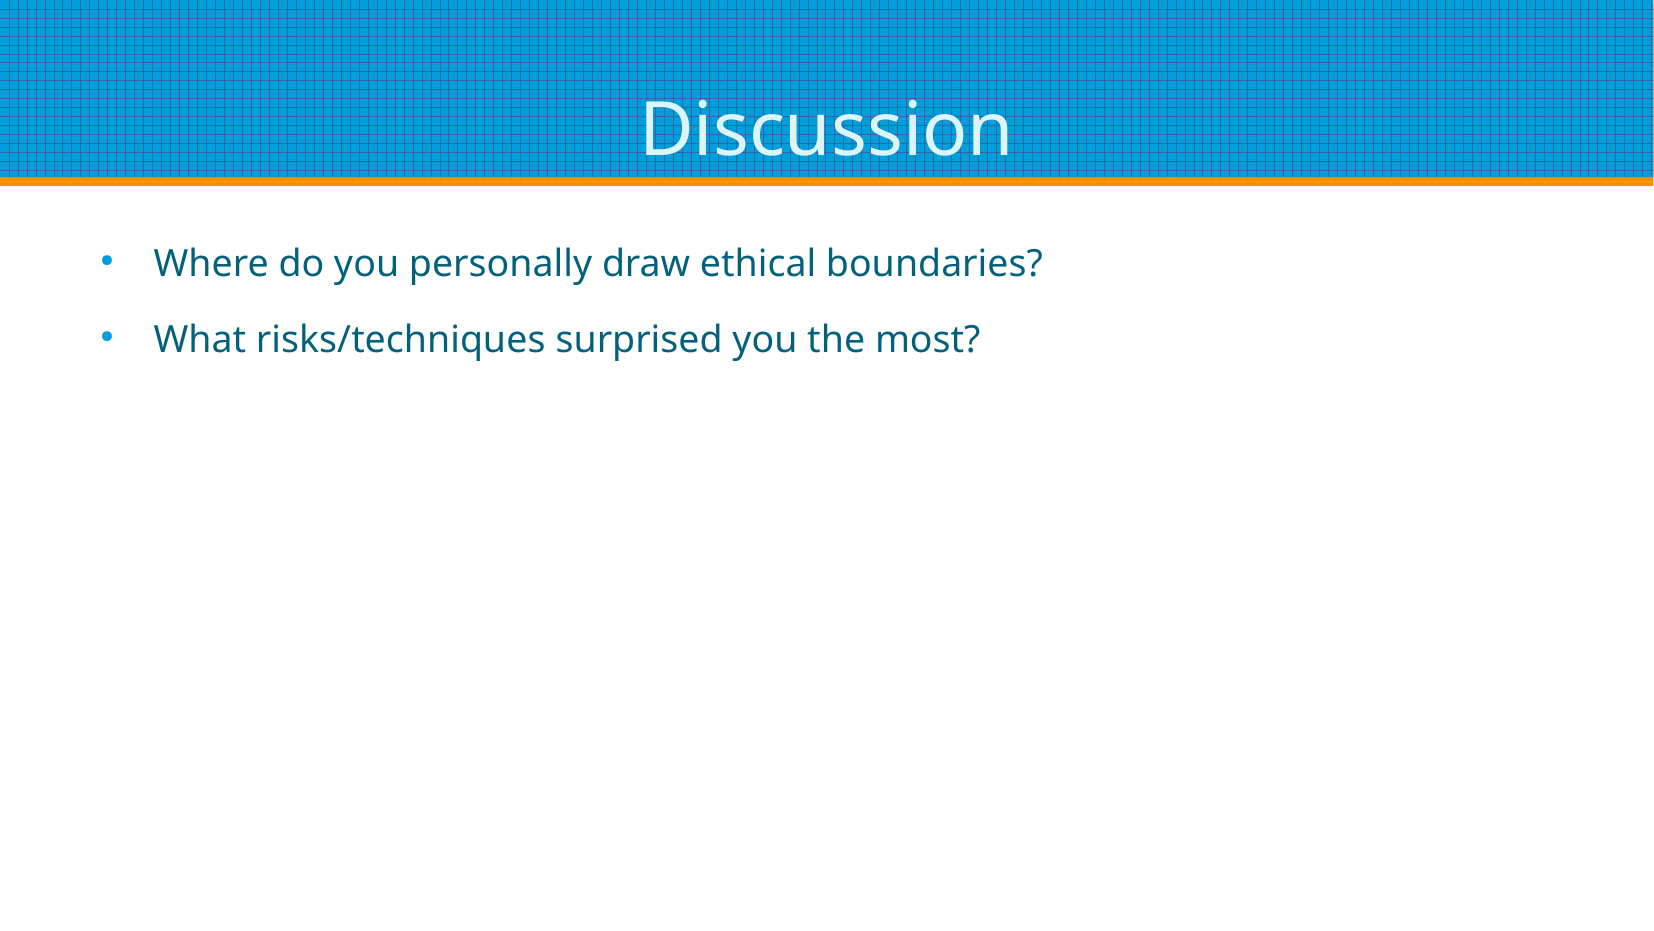

# Discussion
Where do you personally draw ethical boundaries?
What risks/techniques surprised you the most?